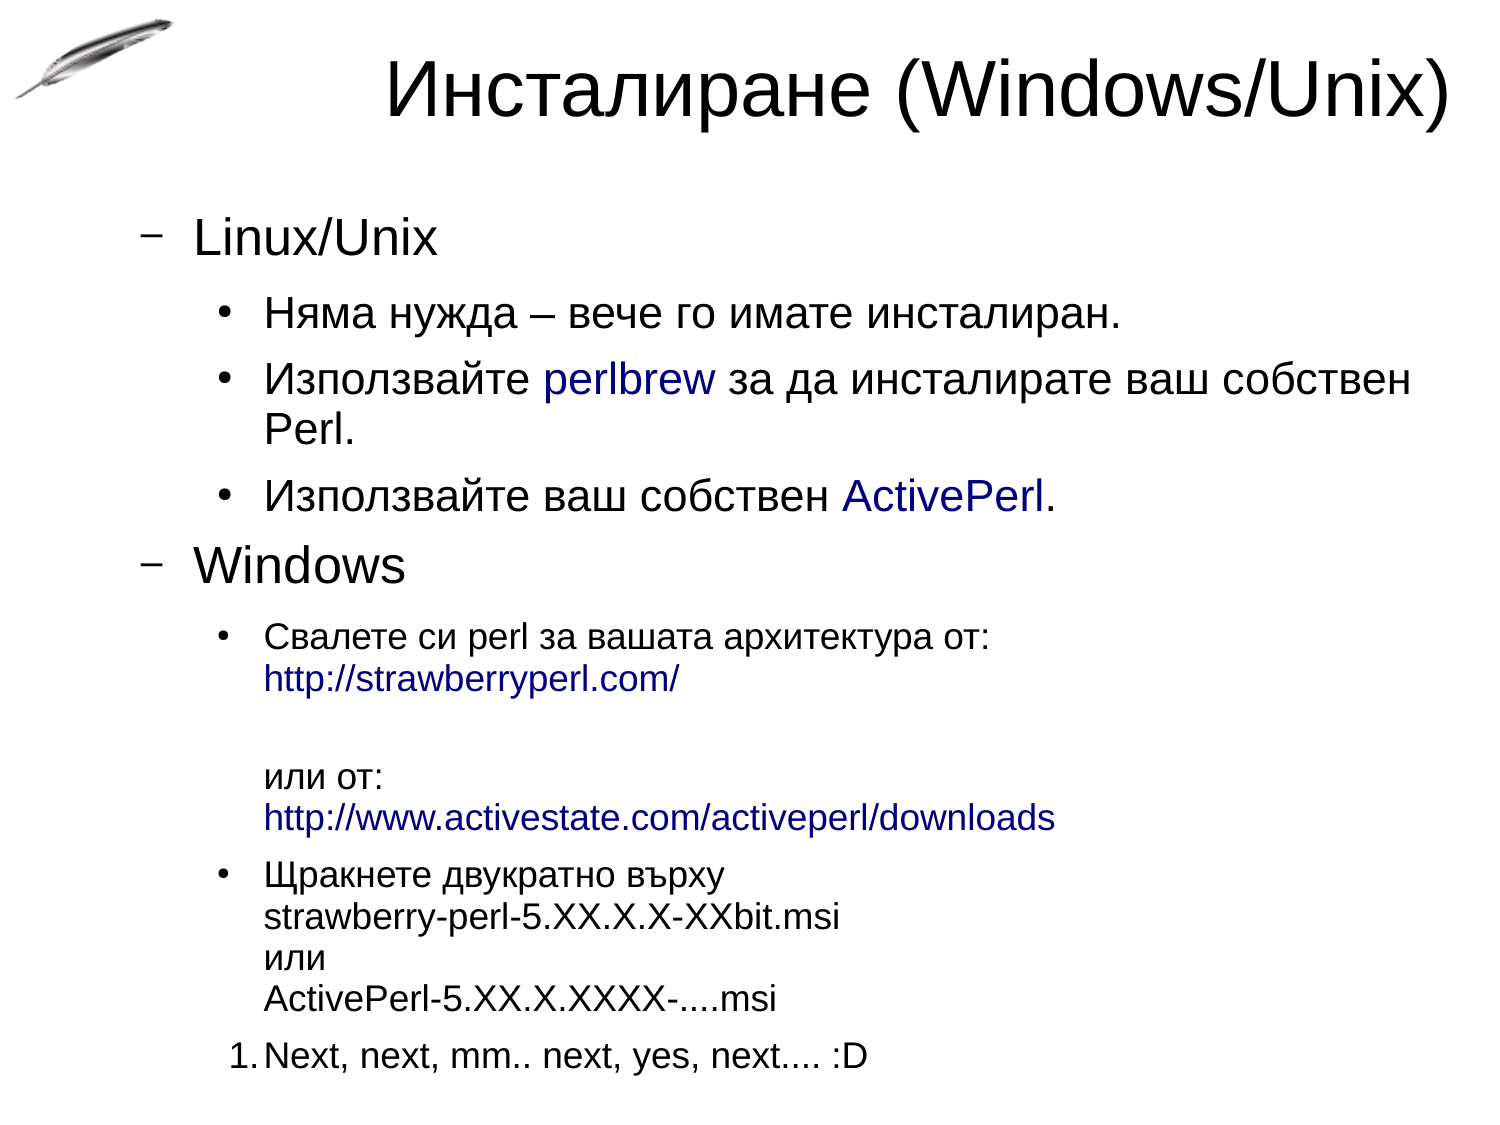

# Инсталиране (Windows/Unix)
Linux/Unix
Няма нужда – вече го имате инсталиран.
Използвайте perlbrew за да инсталирате ваш собствен Perl.
Използвайте ваш собствен ActivePerl.
Windows
Свалете си perl за вашата архитектура от:
http://strawberryperl.com/
или от:
http://www.activestate.com/activeperl/downloads
Щракнете двукратно върху
strawberry-perl-5.XX.X.X-XXbit.msi
или
ActivePerl-5.XX.X.XXXX-....msi
Next, next, mm.. next, yes, next.... :D